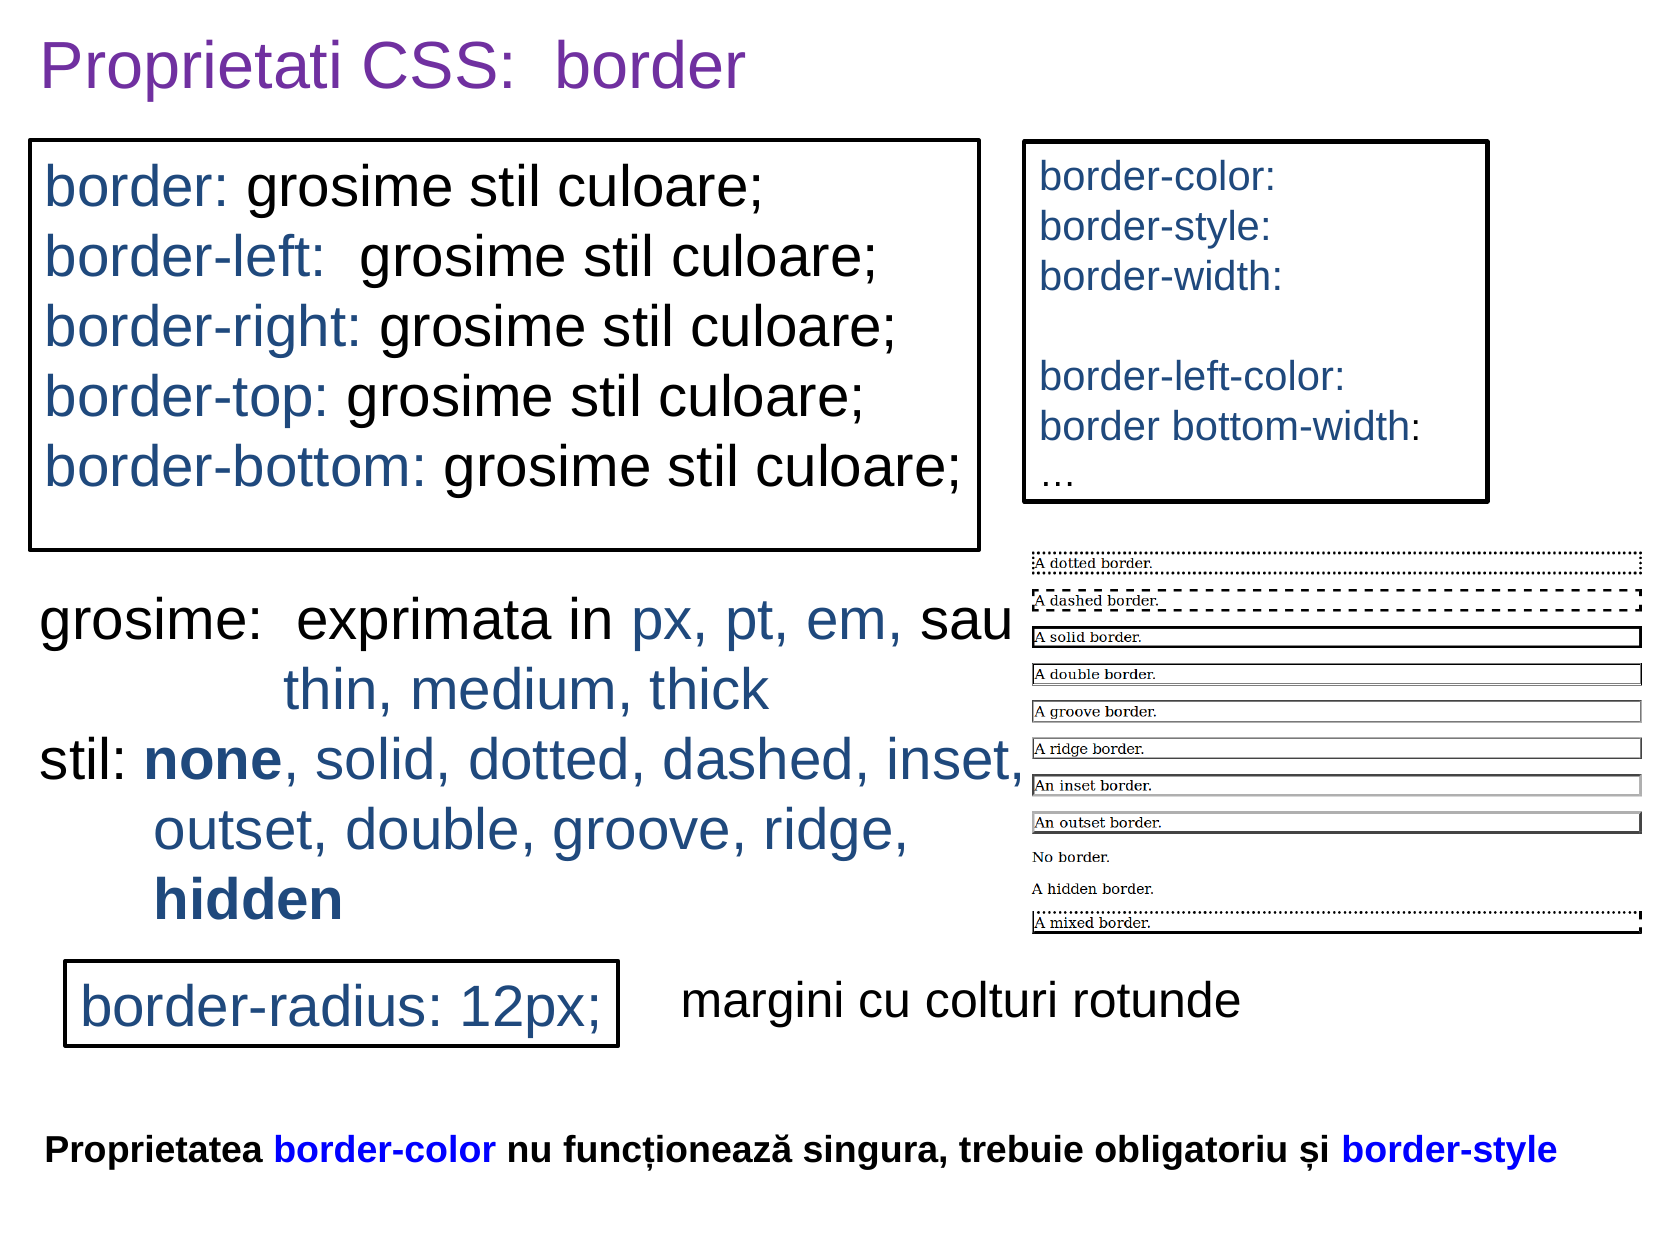

Proprietati CSS: border
grosime: exprimata in px, pt, em, sau
 thin, medium, thick
stil: none, solid, dotted, dashed, inset,
 outset, double, groove, ridge,
 hidden
border: grosime stil culoare;
border-left: grosime stil culoare;
border-right: grosime stil culoare;
border-top: grosime stil culoare;
border-bottom: grosime stil culoare;
border-color:
border-style:
border-width:
border-left-color:
border bottom-width:
…
margini cu colturi rotunde
border-radius: 12px;
Proprietatea border-color nu funcționează singura, trebuie obligatoriu și border-style